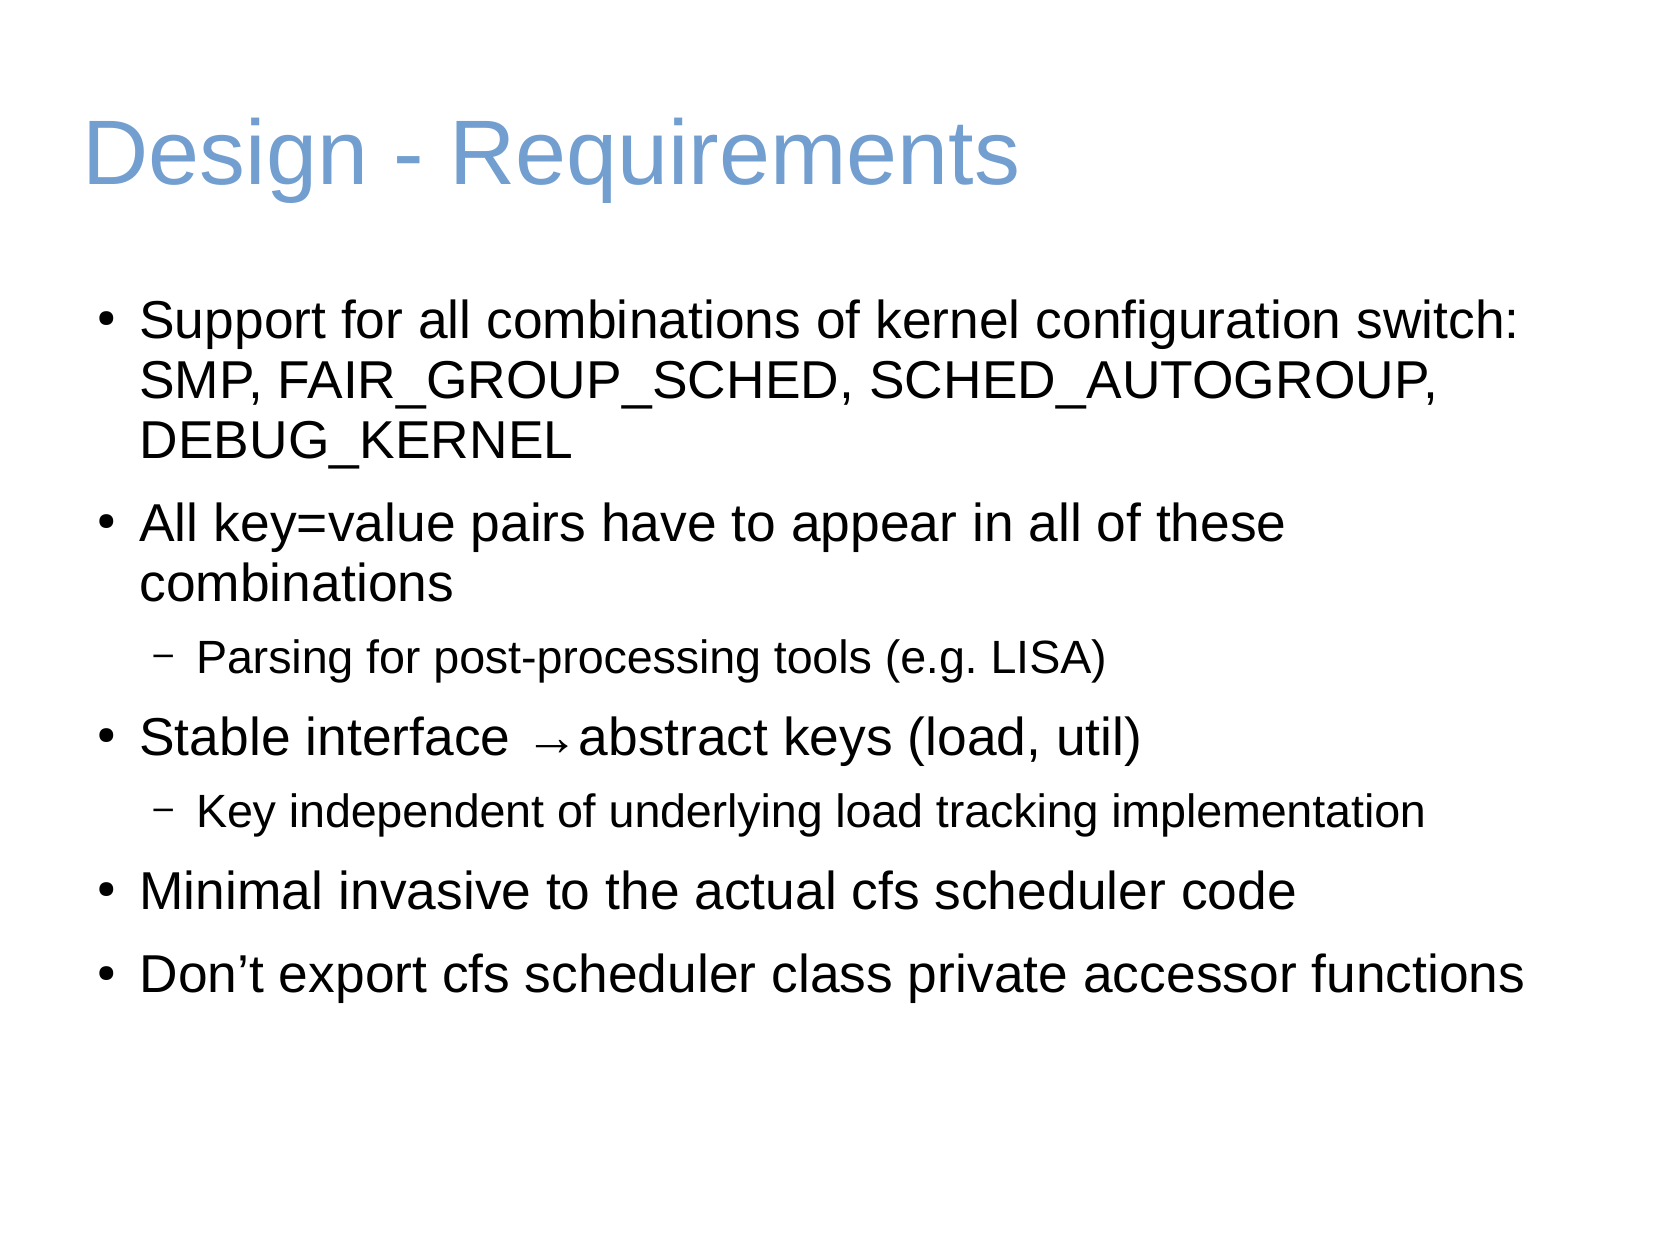

# Design - Requirements
Support for all combinations of kernel configuration switch: SMP, FAIR_GROUP_SCHED, SCHED_AUTOGROUP, DEBUG_KERNEL
All key=value pairs have to appear in all of these combinations
Parsing for post-processing tools (e.g. LISA)
Stable interface →abstract keys (load, util)
Key independent of underlying load tracking implementation
Minimal invasive to the actual cfs scheduler code
Don’t export cfs scheduler class private accessor functions